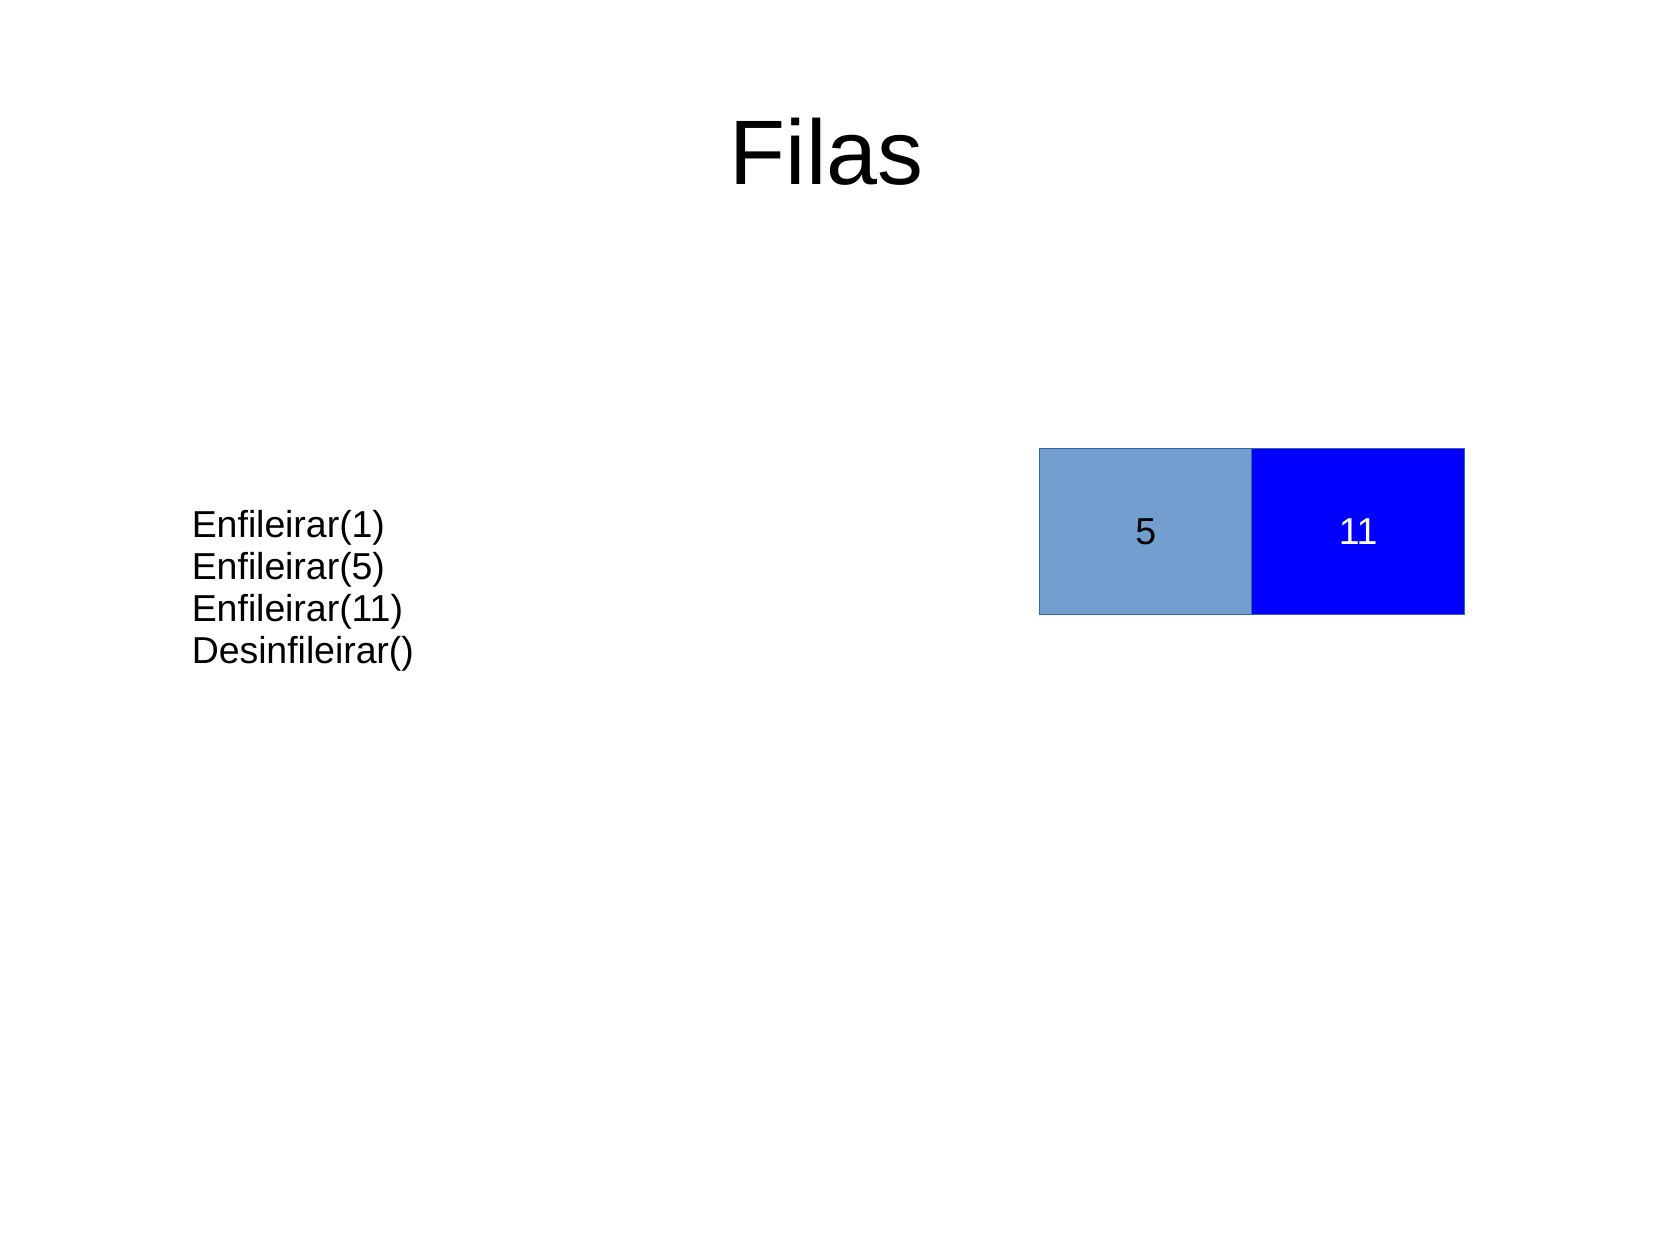

# Filas
5
11
Enfileirar(1)
Enfileirar(5)
Enfileirar(11)
Desinfileirar()